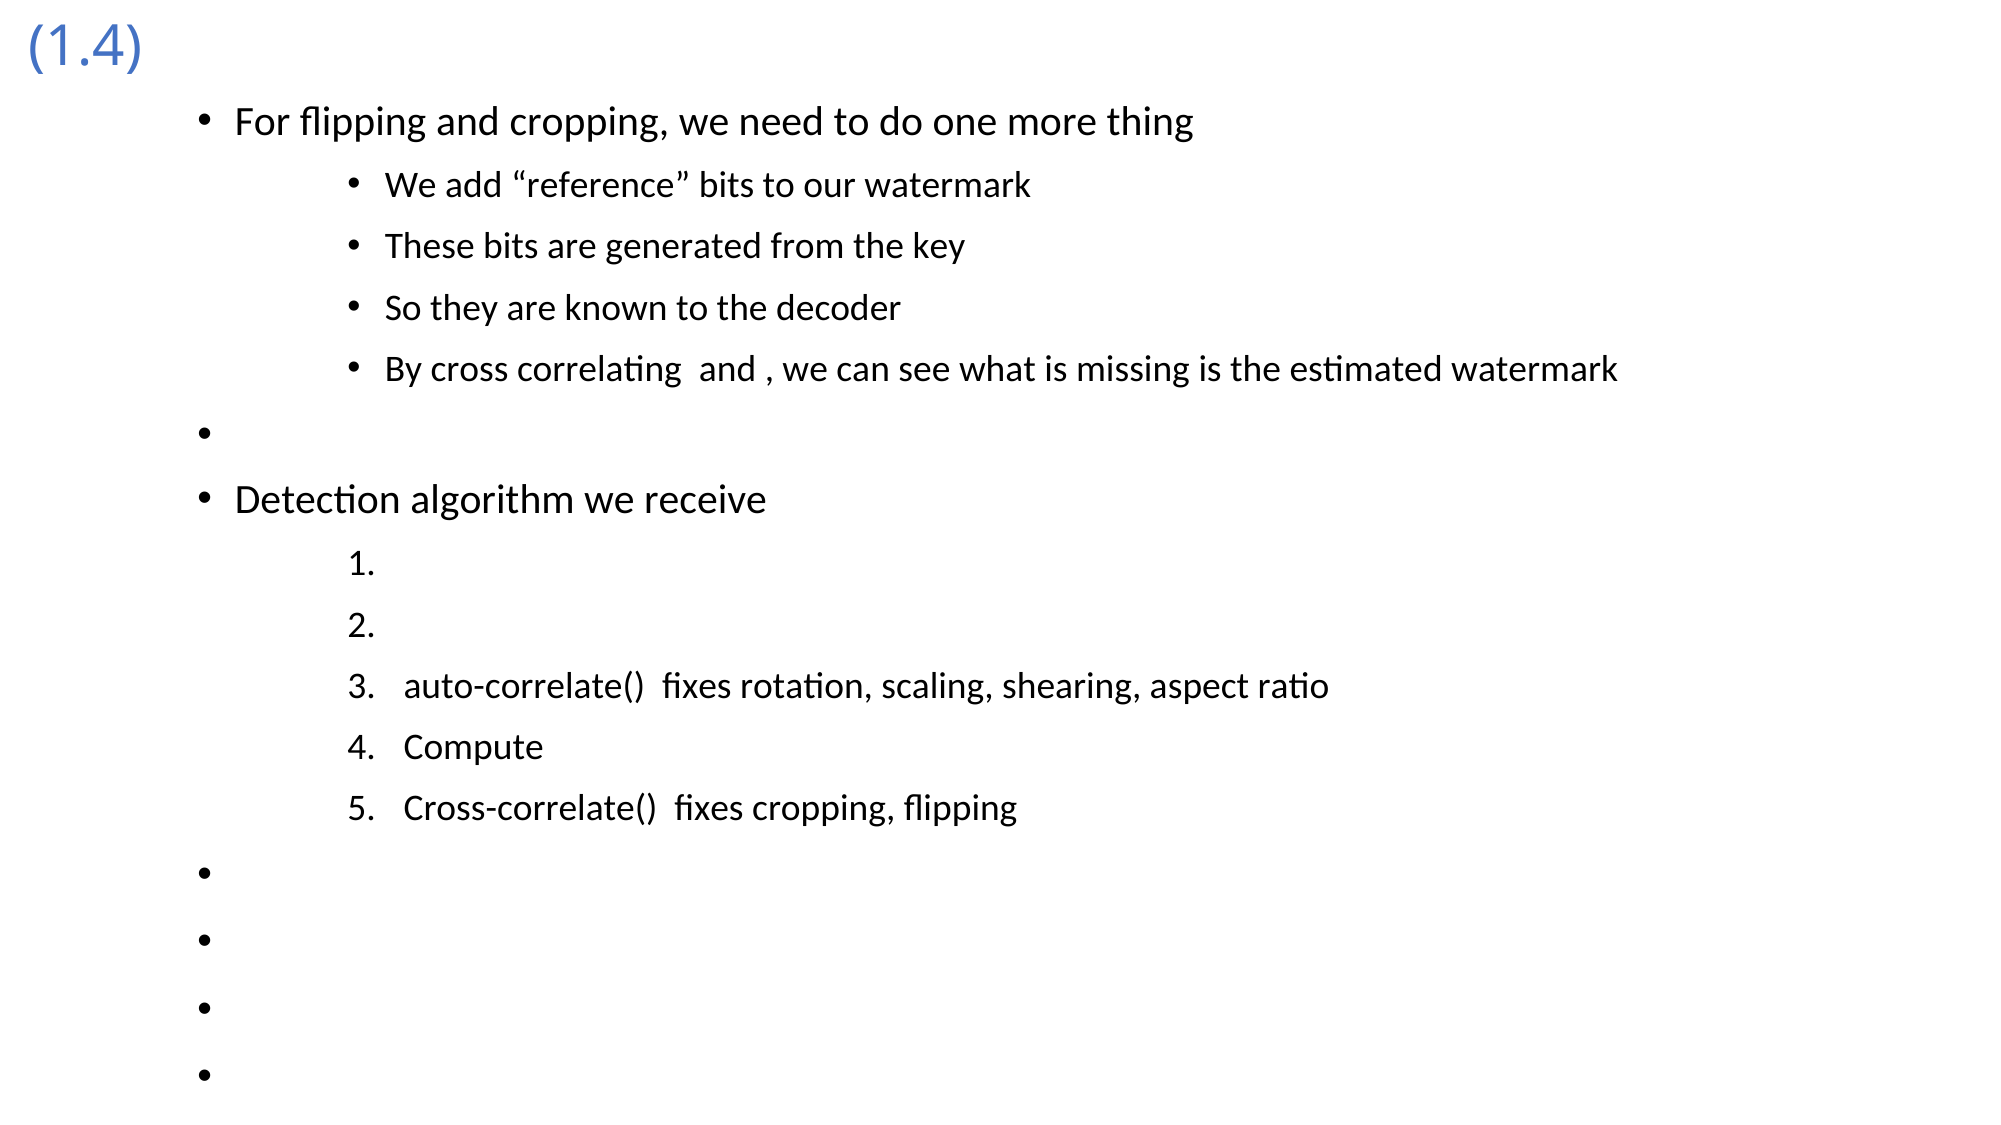

# (1.4)
For flipping and cropping, we need to do one more thing
We add “reference” bits to our watermark
These bits are generated from the key
So they are known to the decoder
By cross correlating and , we can see what is missing is the estimated watermark
Detection algorithm we receive
auto-correlate() fixes rotation, scaling, shearing, aspect ratio
Compute
Cross-correlate() fixes cropping, flipping